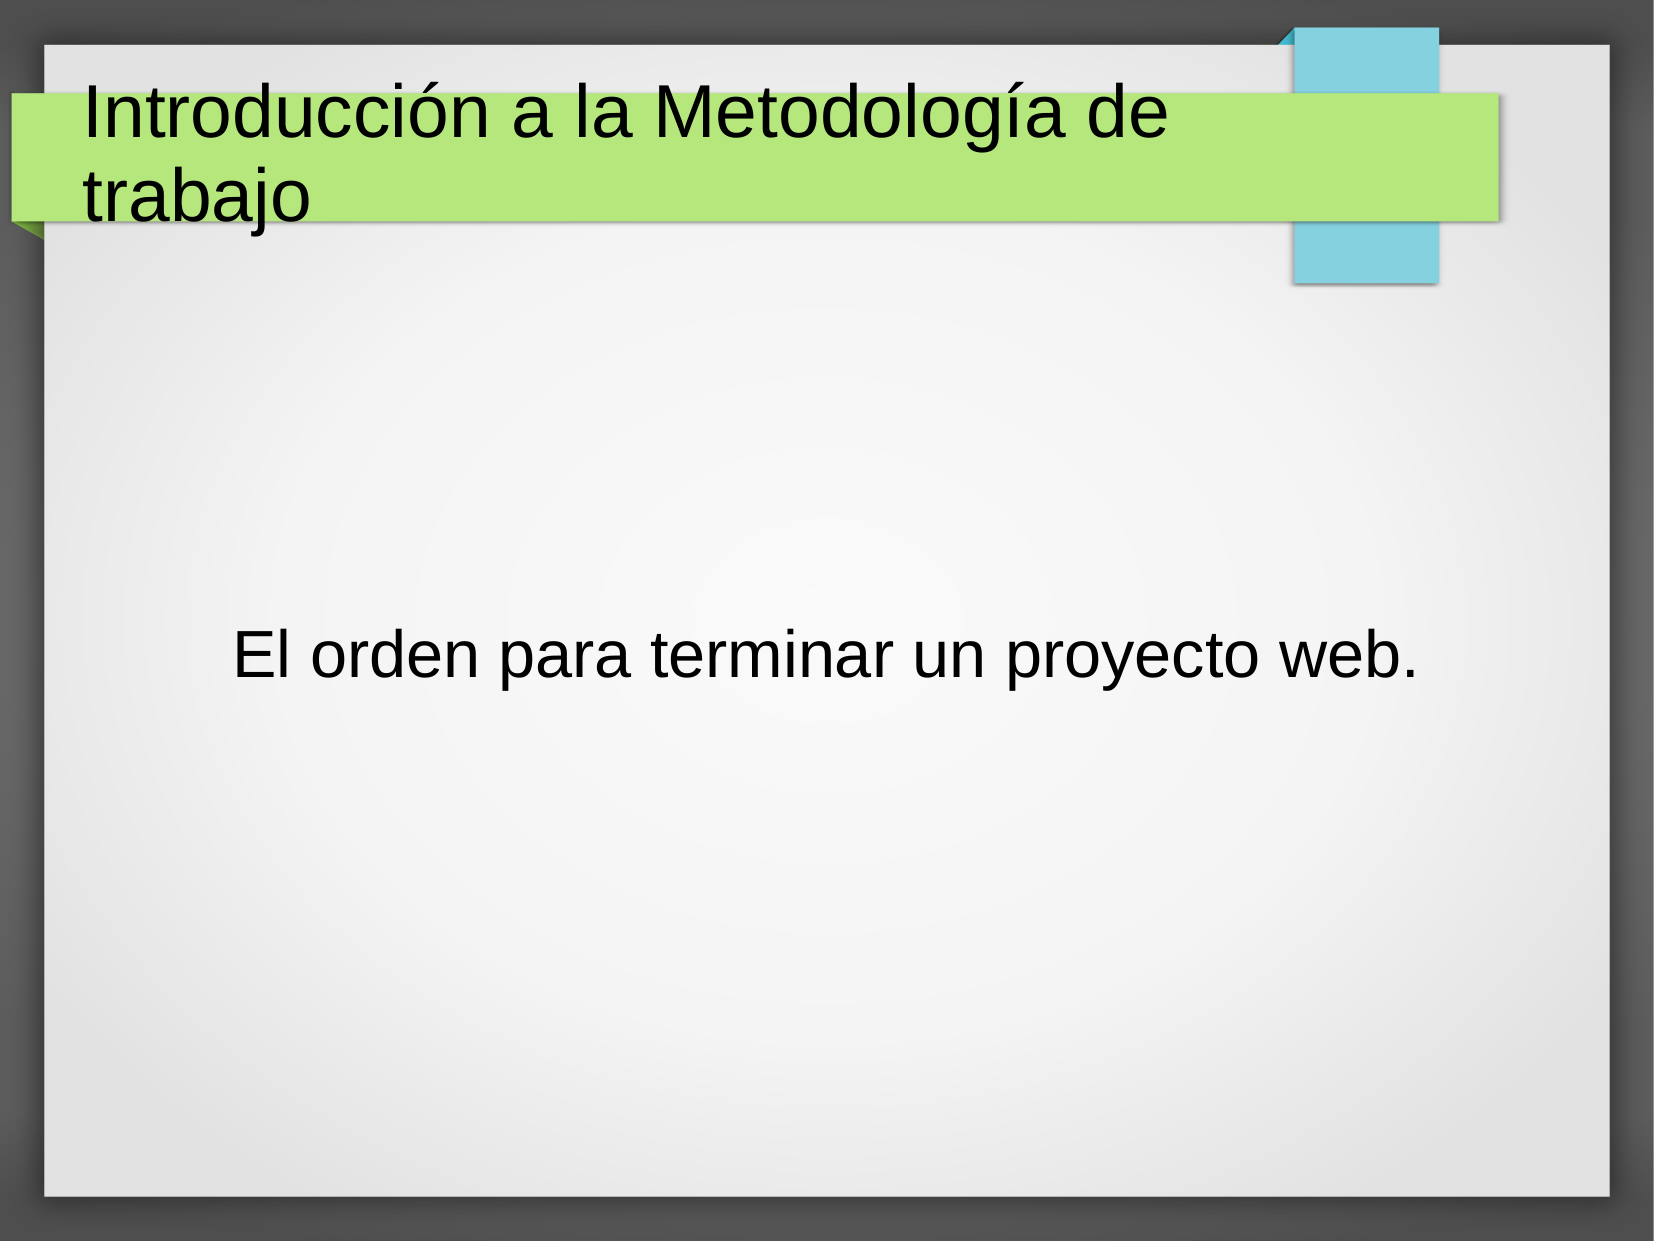

# Introducción a la Metodología de trabajo
El orden para terminar un proyecto web.